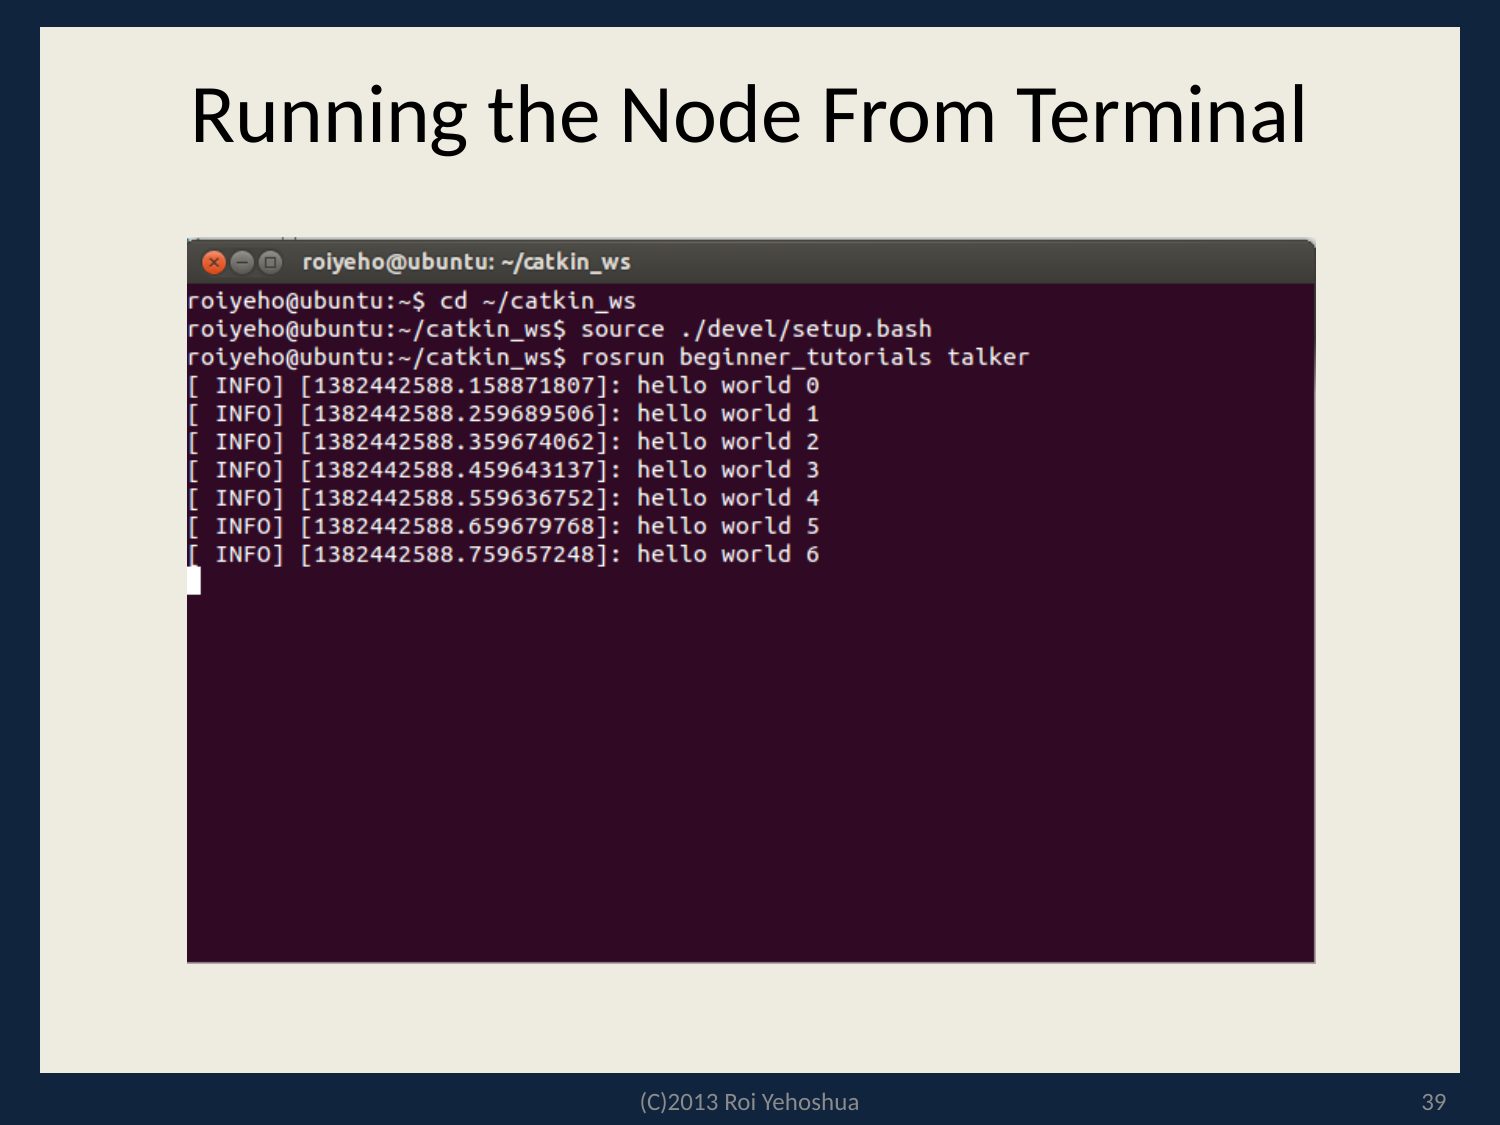

# Running the Node From Terminal
(C)2013 Roi Yehoshua